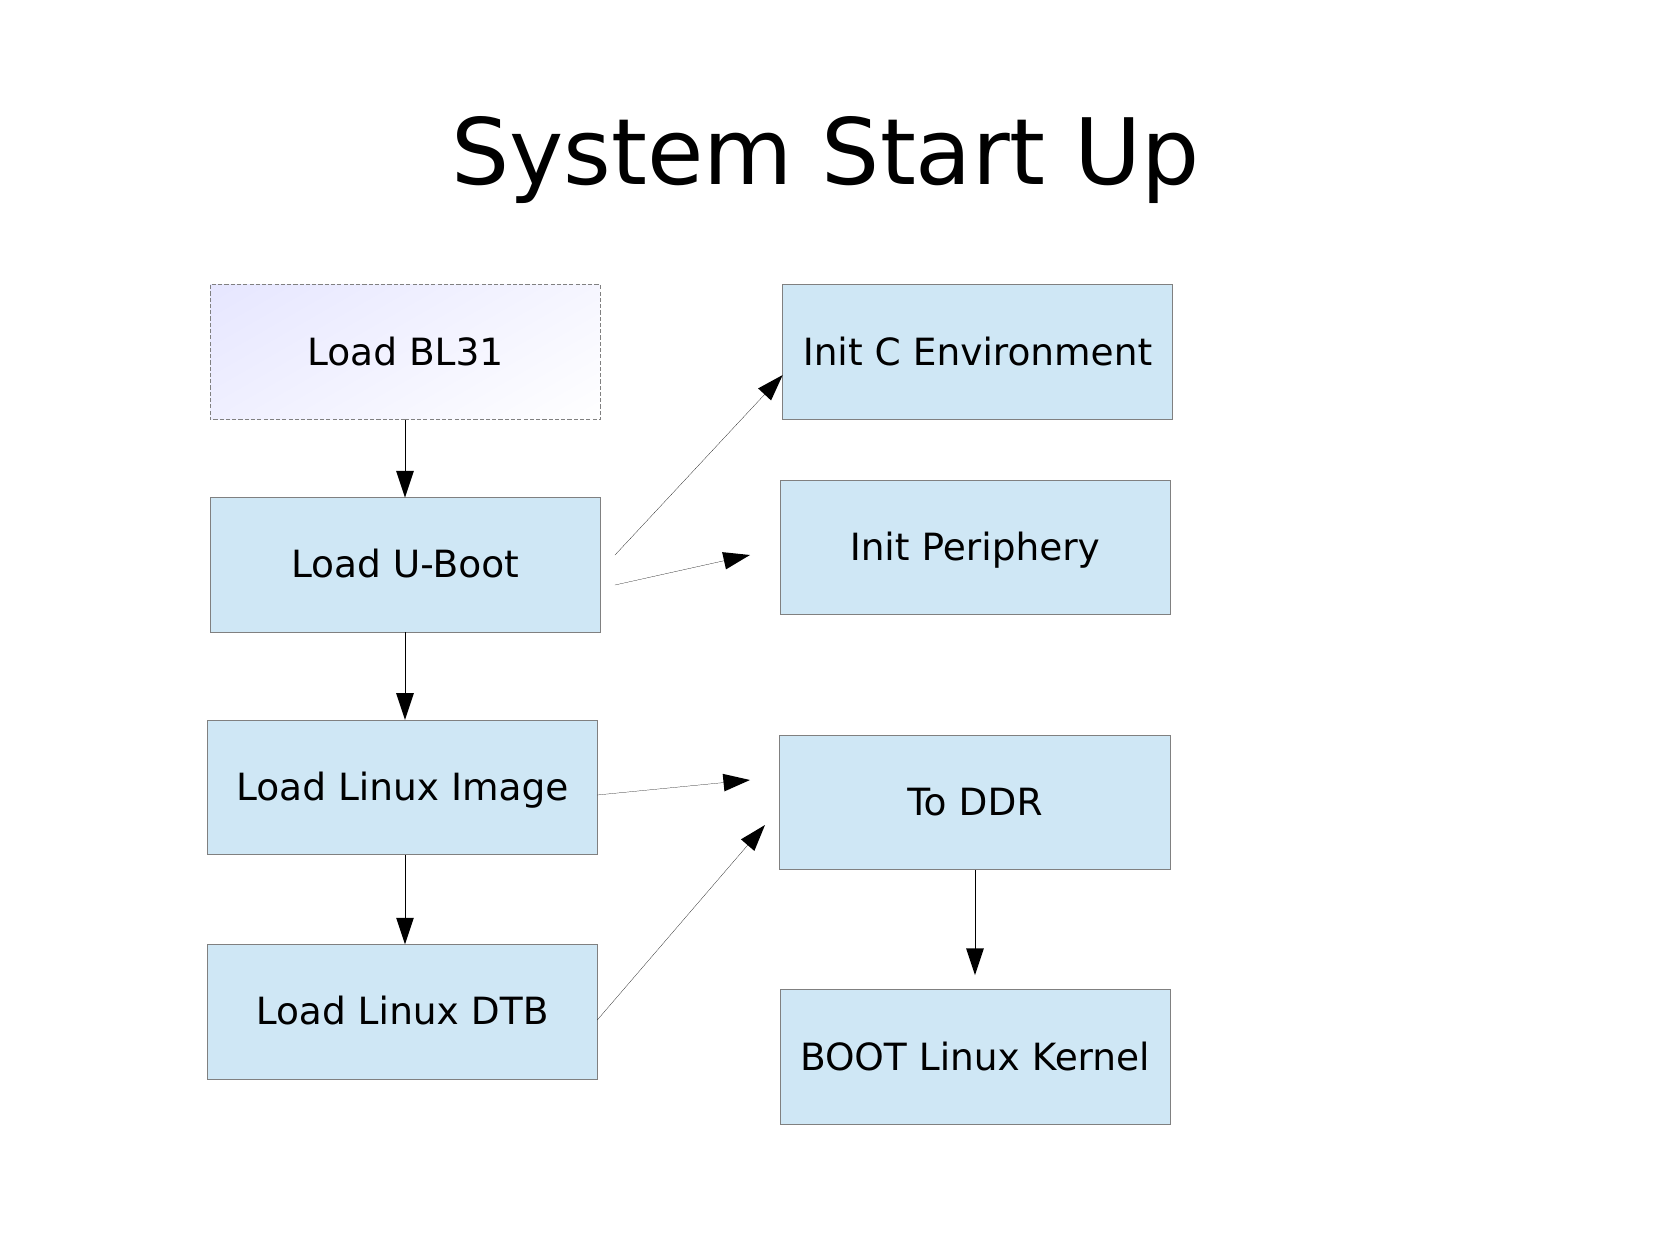

# System Start Up
Load BL31
Init C Environment
Init Periphery
Load U-Boot
Load Linux Image
To DDR
Load Linux DTB
BOOT Linux Kernel